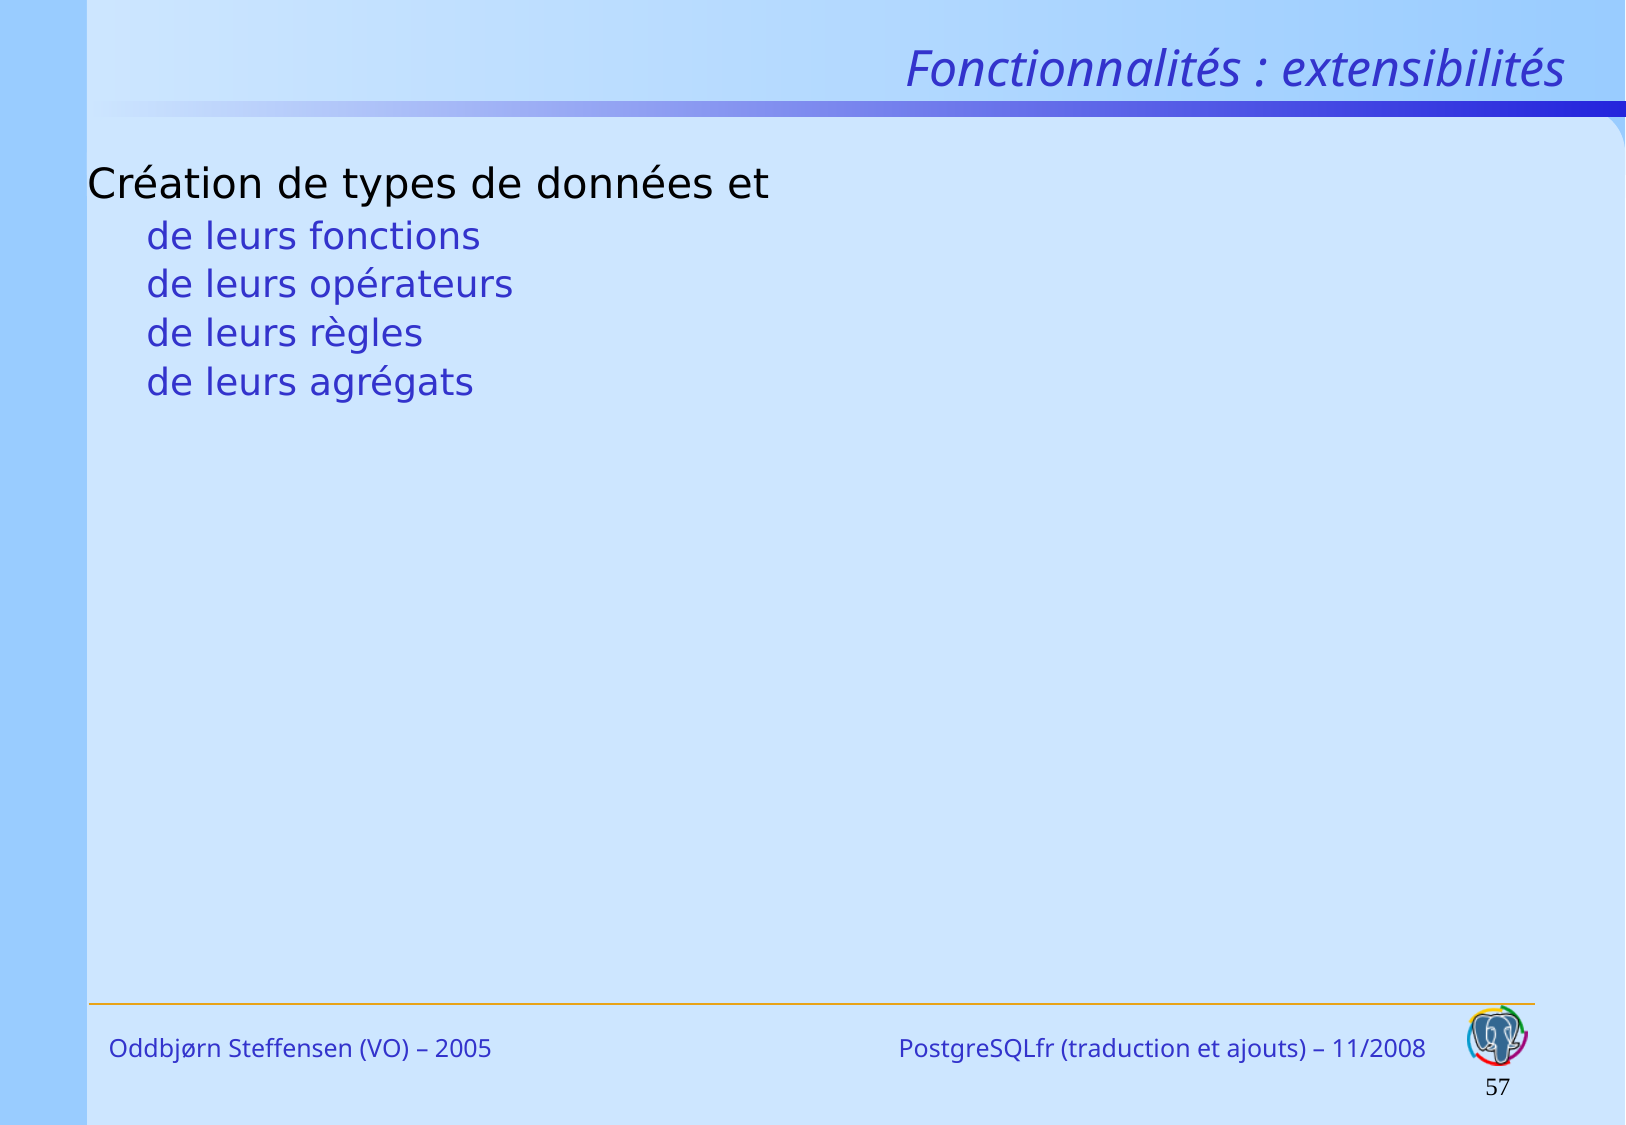

# Fonctionnalités : extensibilités
Création de types de données et
de leurs fonctions
de leurs opérateurs
de leurs règles
de leurs agrégats